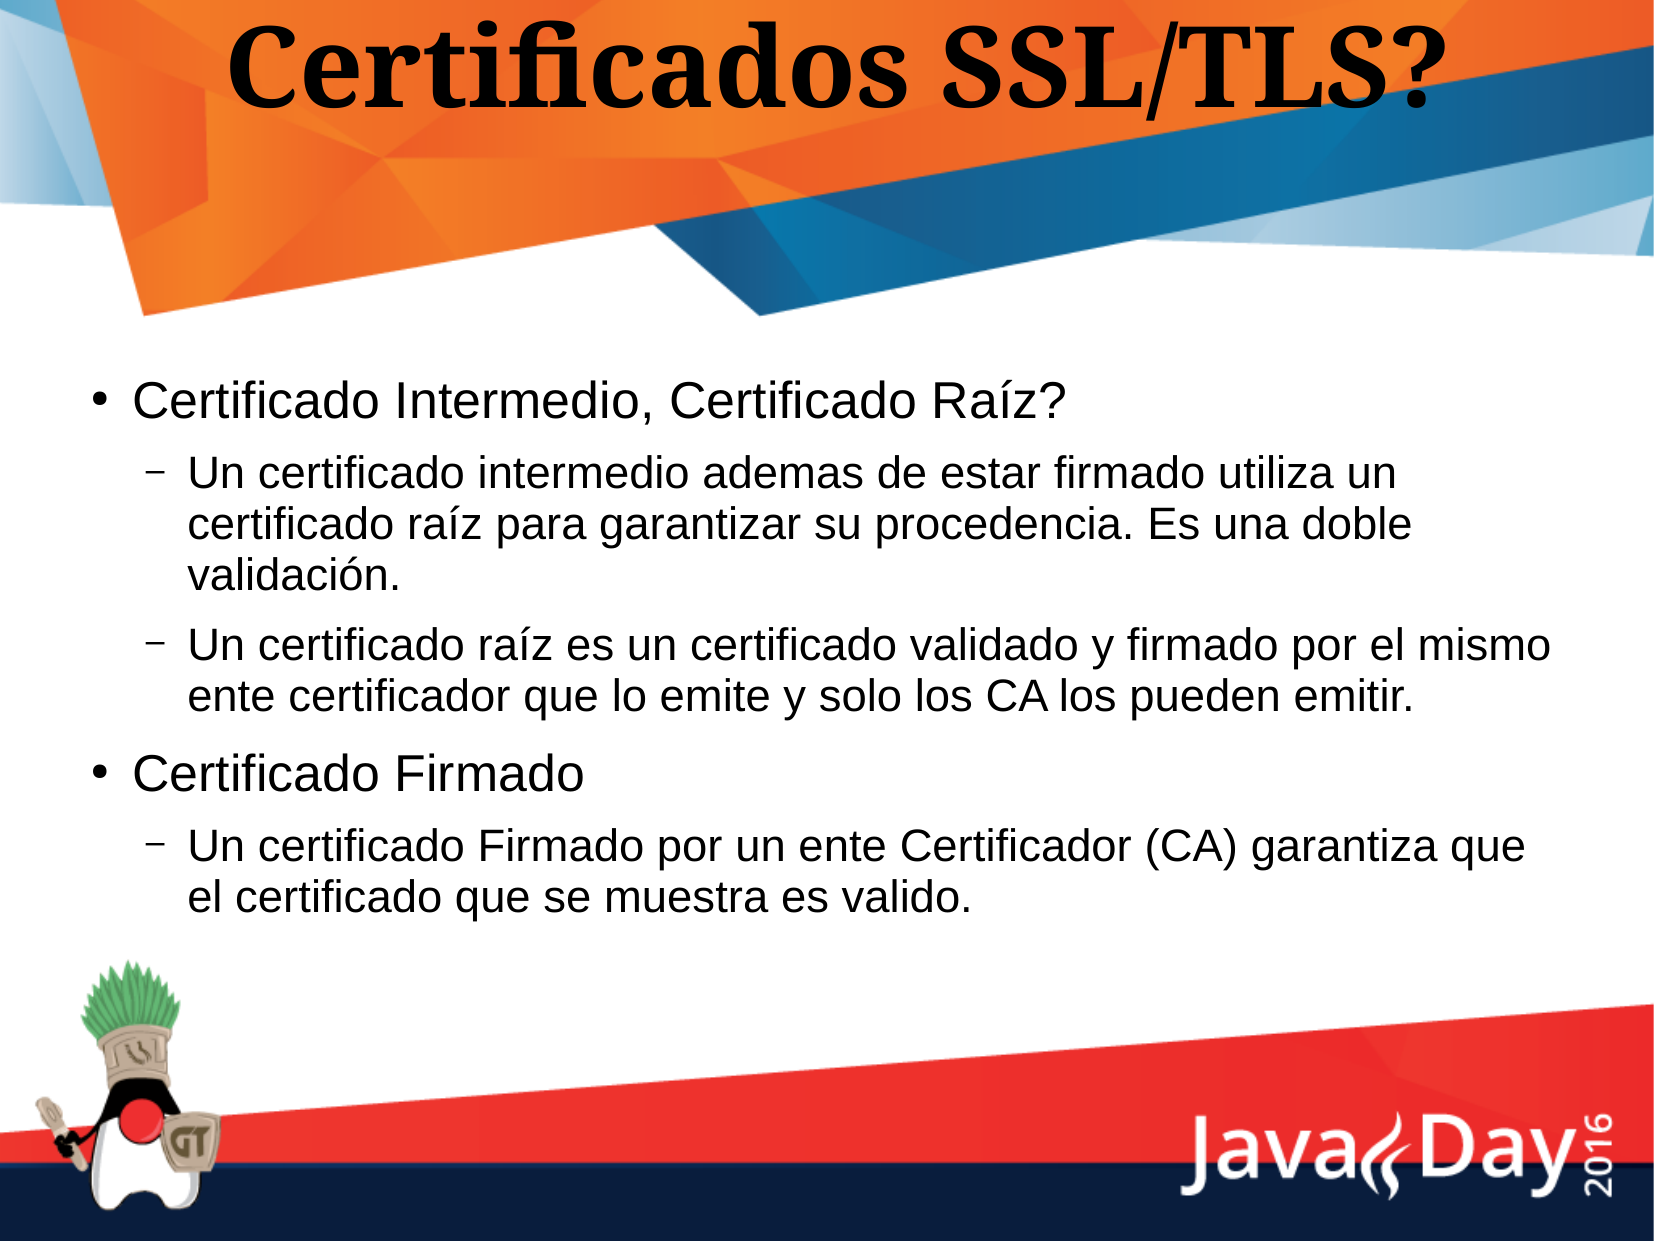

# Certificados SSL/TLS?
Certificado Intermedio, Certificado Raíz?
Un certificado intermedio ademas de estar firmado utiliza un certificado raíz para garantizar su procedencia. Es una doble validación.
Un certificado raíz es un certificado validado y firmado por el mismo ente certificador que lo emite y solo los CA los pueden emitir.
Certificado Firmado
Un certificado Firmado por un ente Certificador (CA) garantiza que el certificado que se muestra es valido.